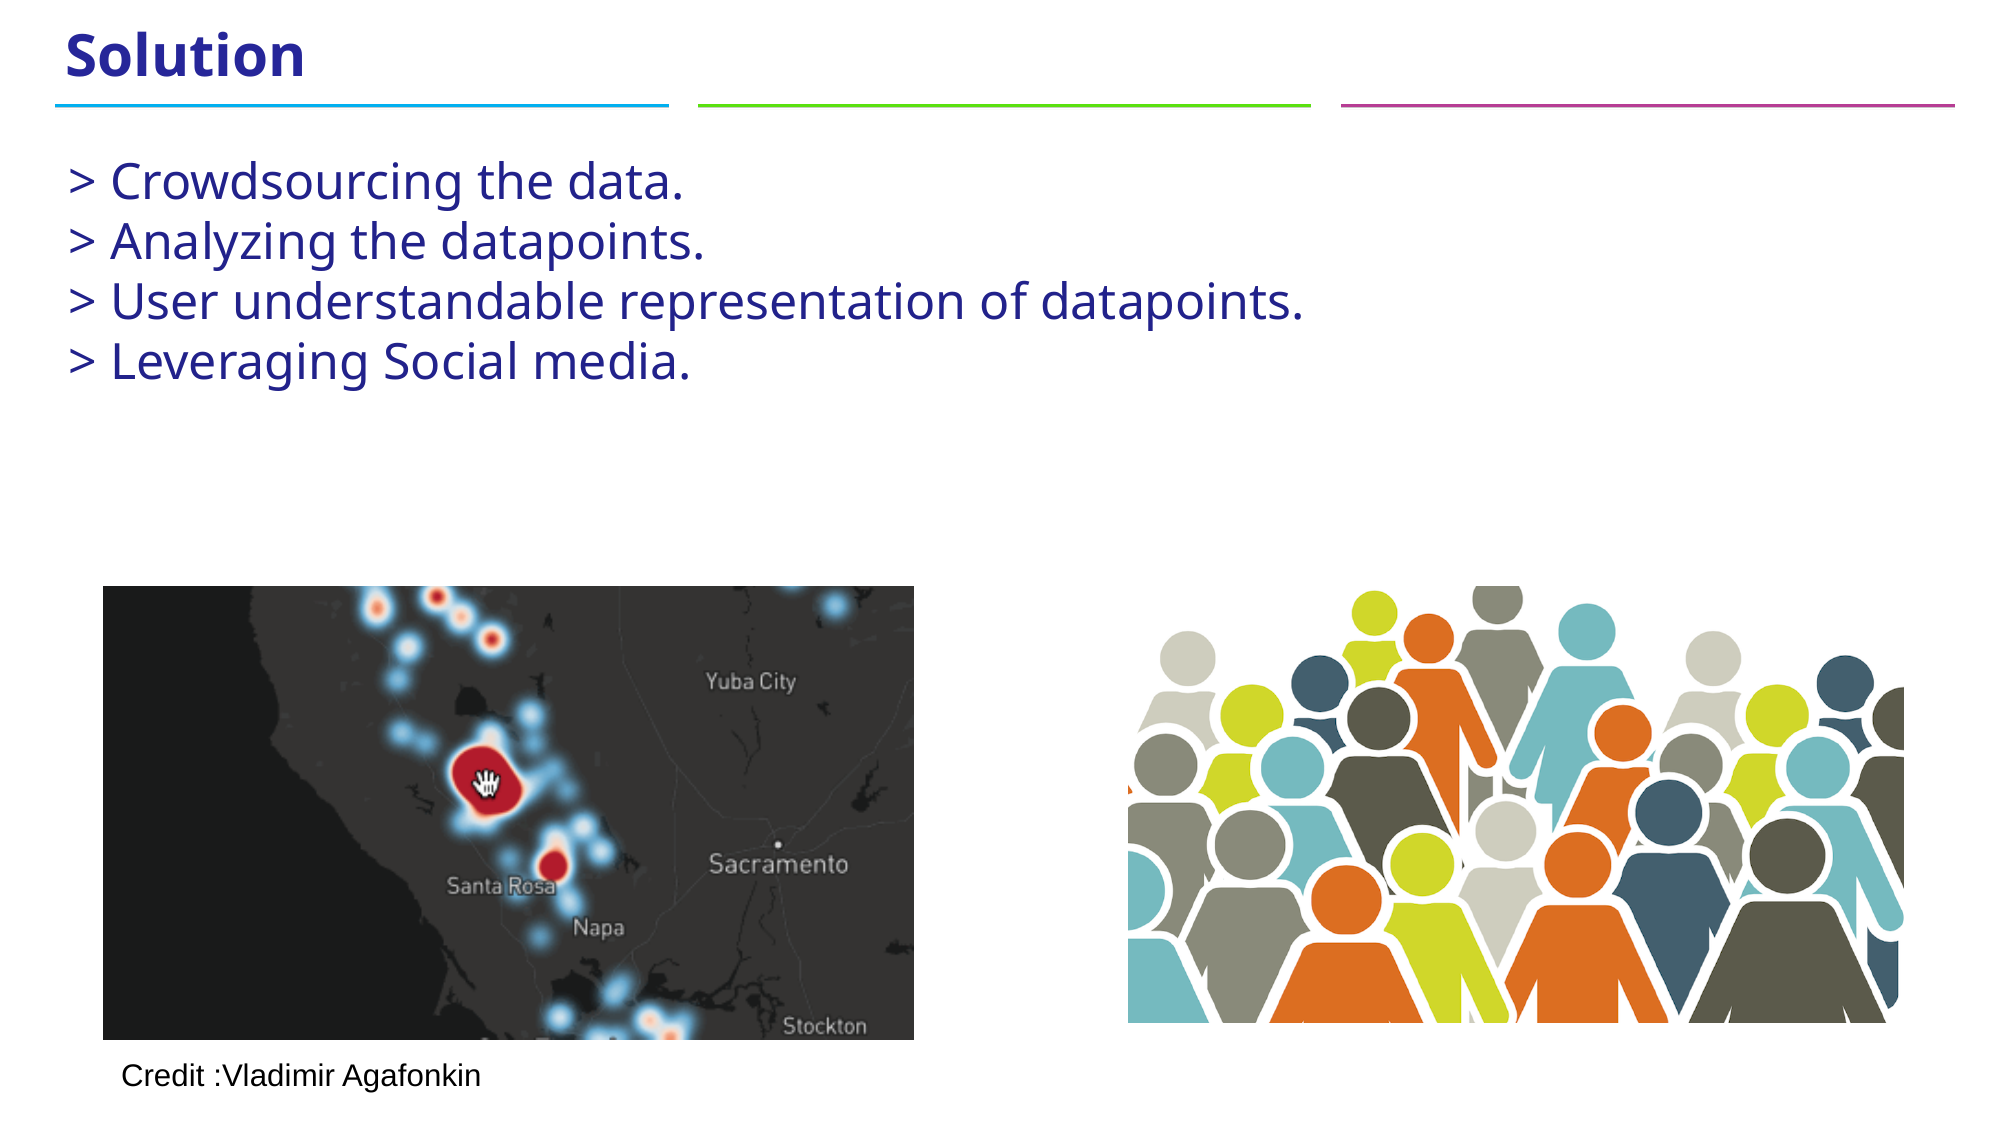

Solution
> Crowdsourcing the data.
> Analyzing the datapoints.
> User understandable representation of datapoints.
> Leveraging Social media.
Credit :Vladimir Agafonkin